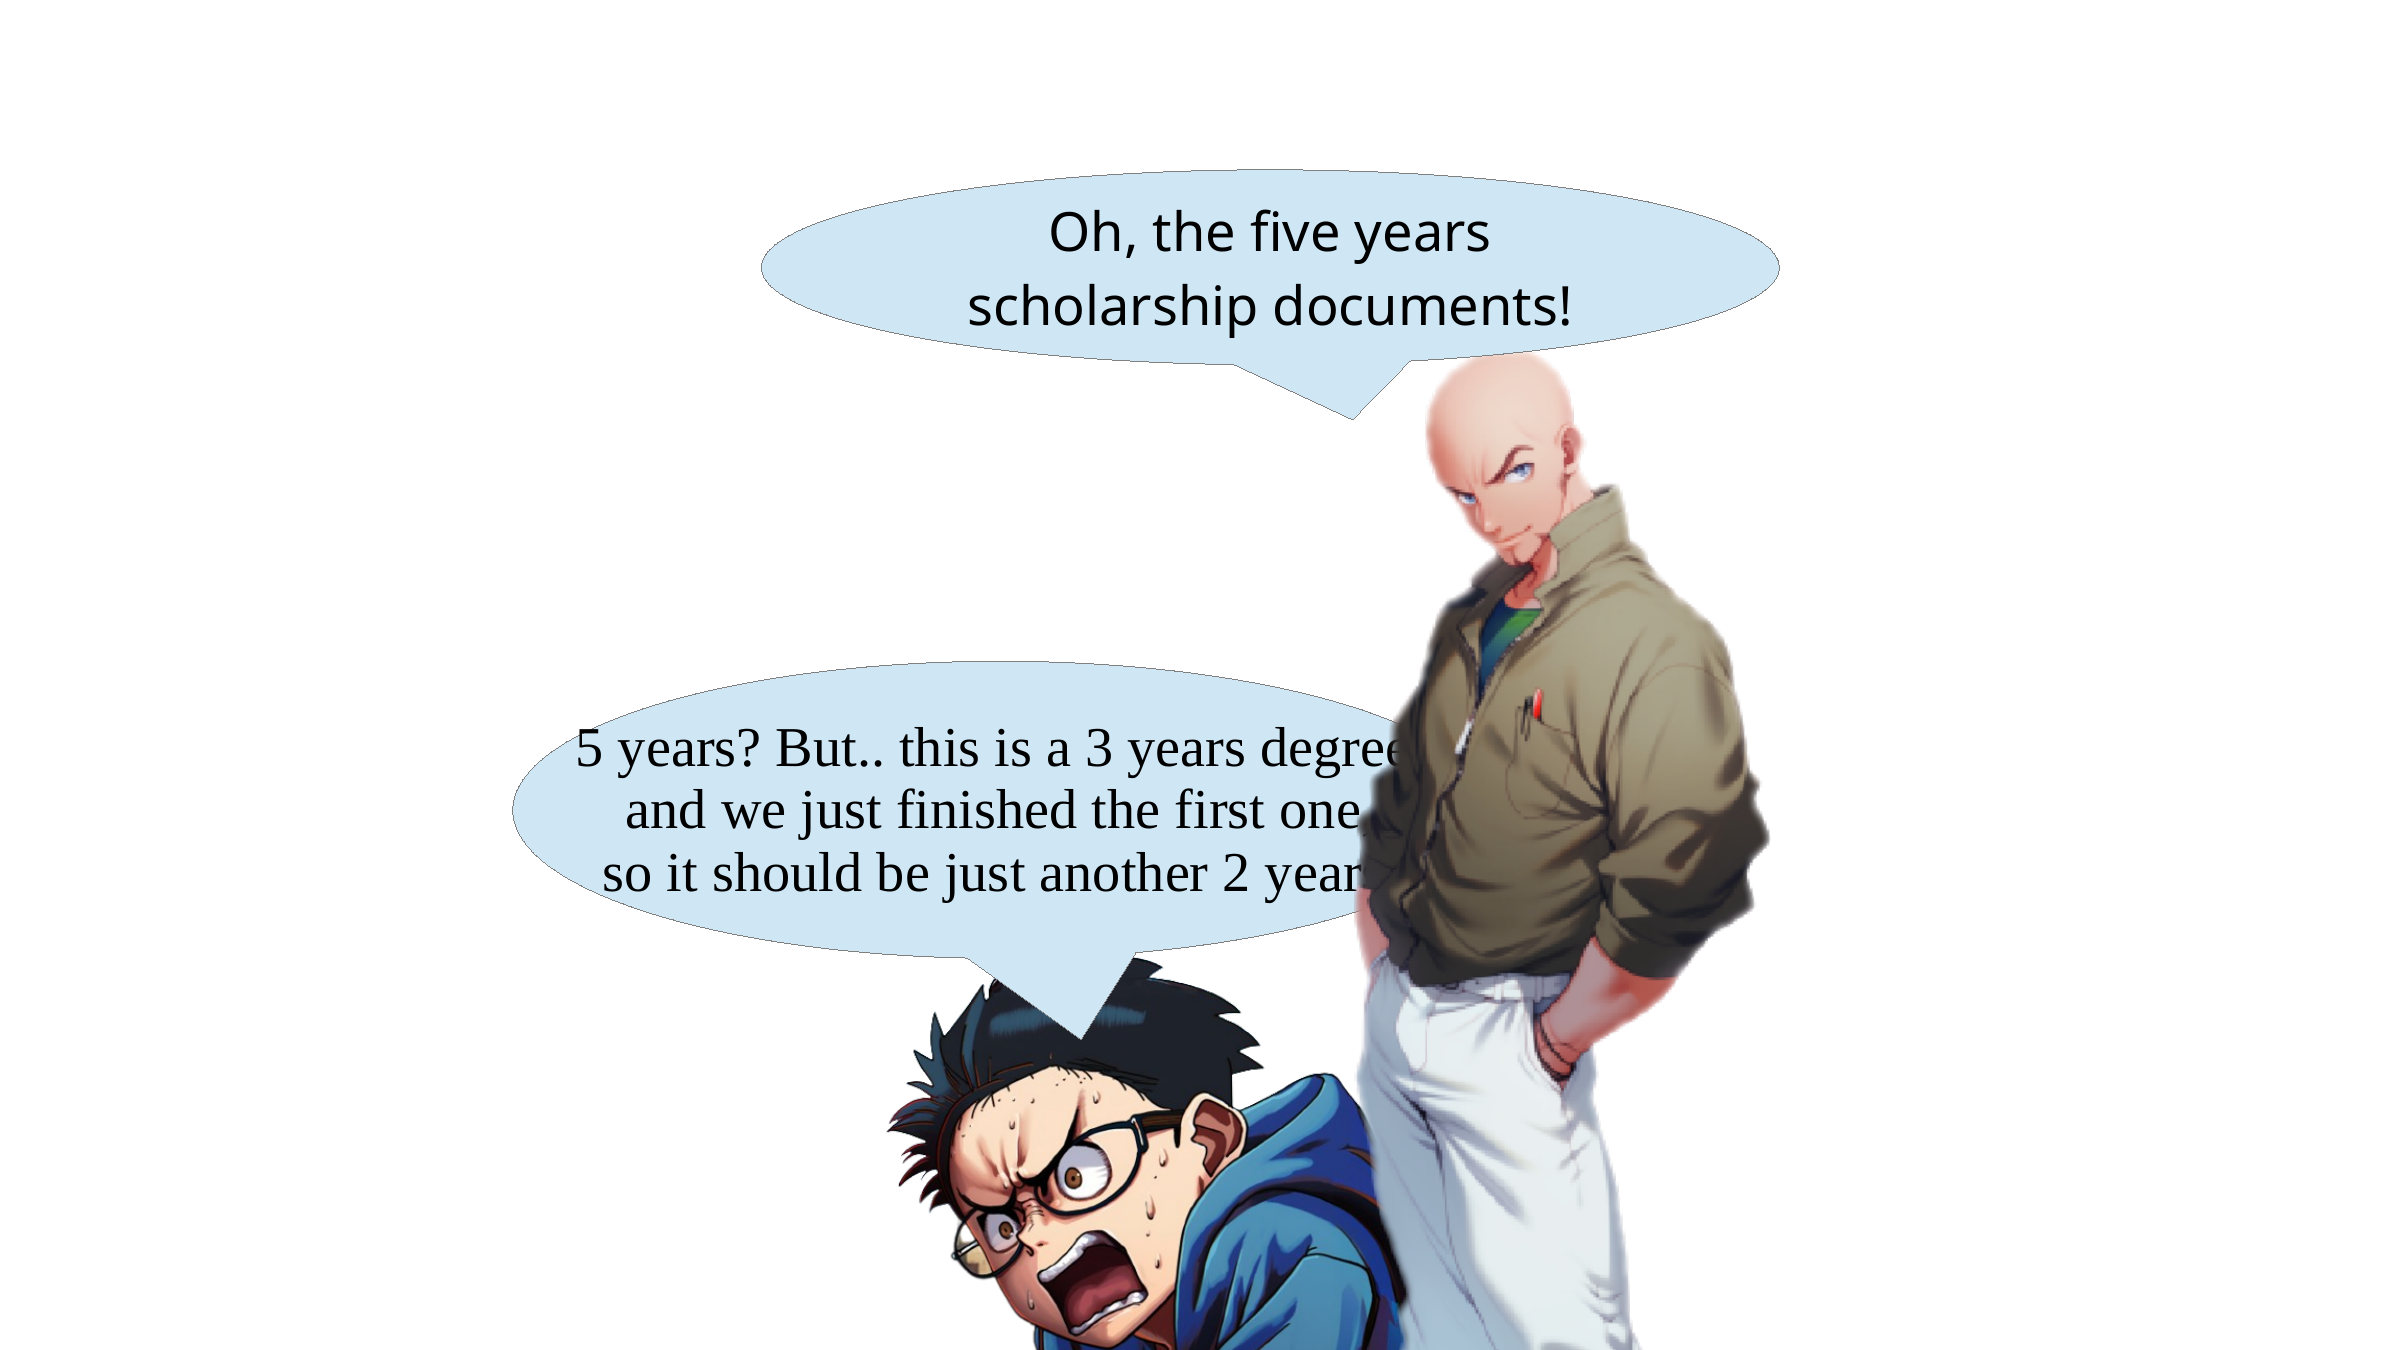

Oh, the five years
scholarship documents!
5 years? But.. this is a 3 years degree
and we just finished the first one,
so it should be just another 2 years.